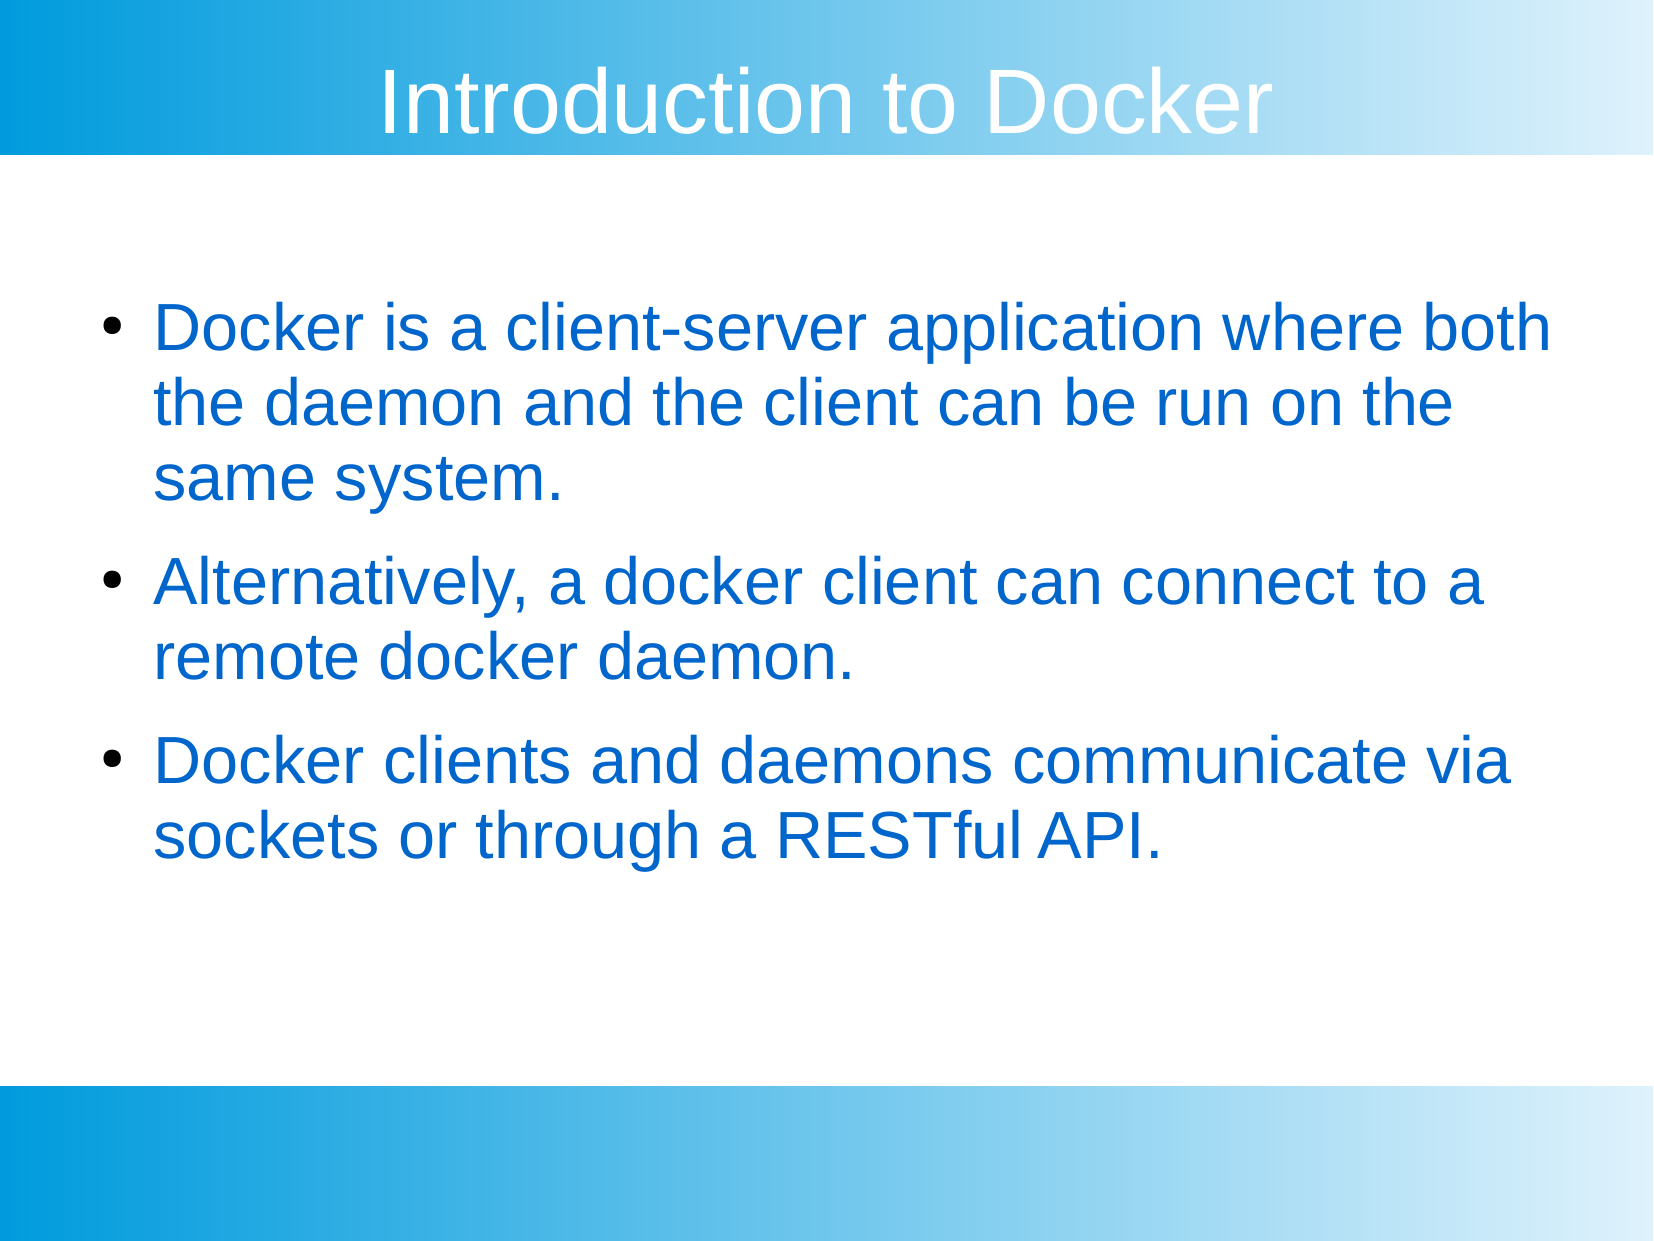

# Introduction to Docker
Docker is a client-server application where both the daemon and the client can be run on the same system.
Alternatively, a docker client can connect to a remote docker daemon.
Docker clients and daemons communicate via sockets or through a RESTful API.